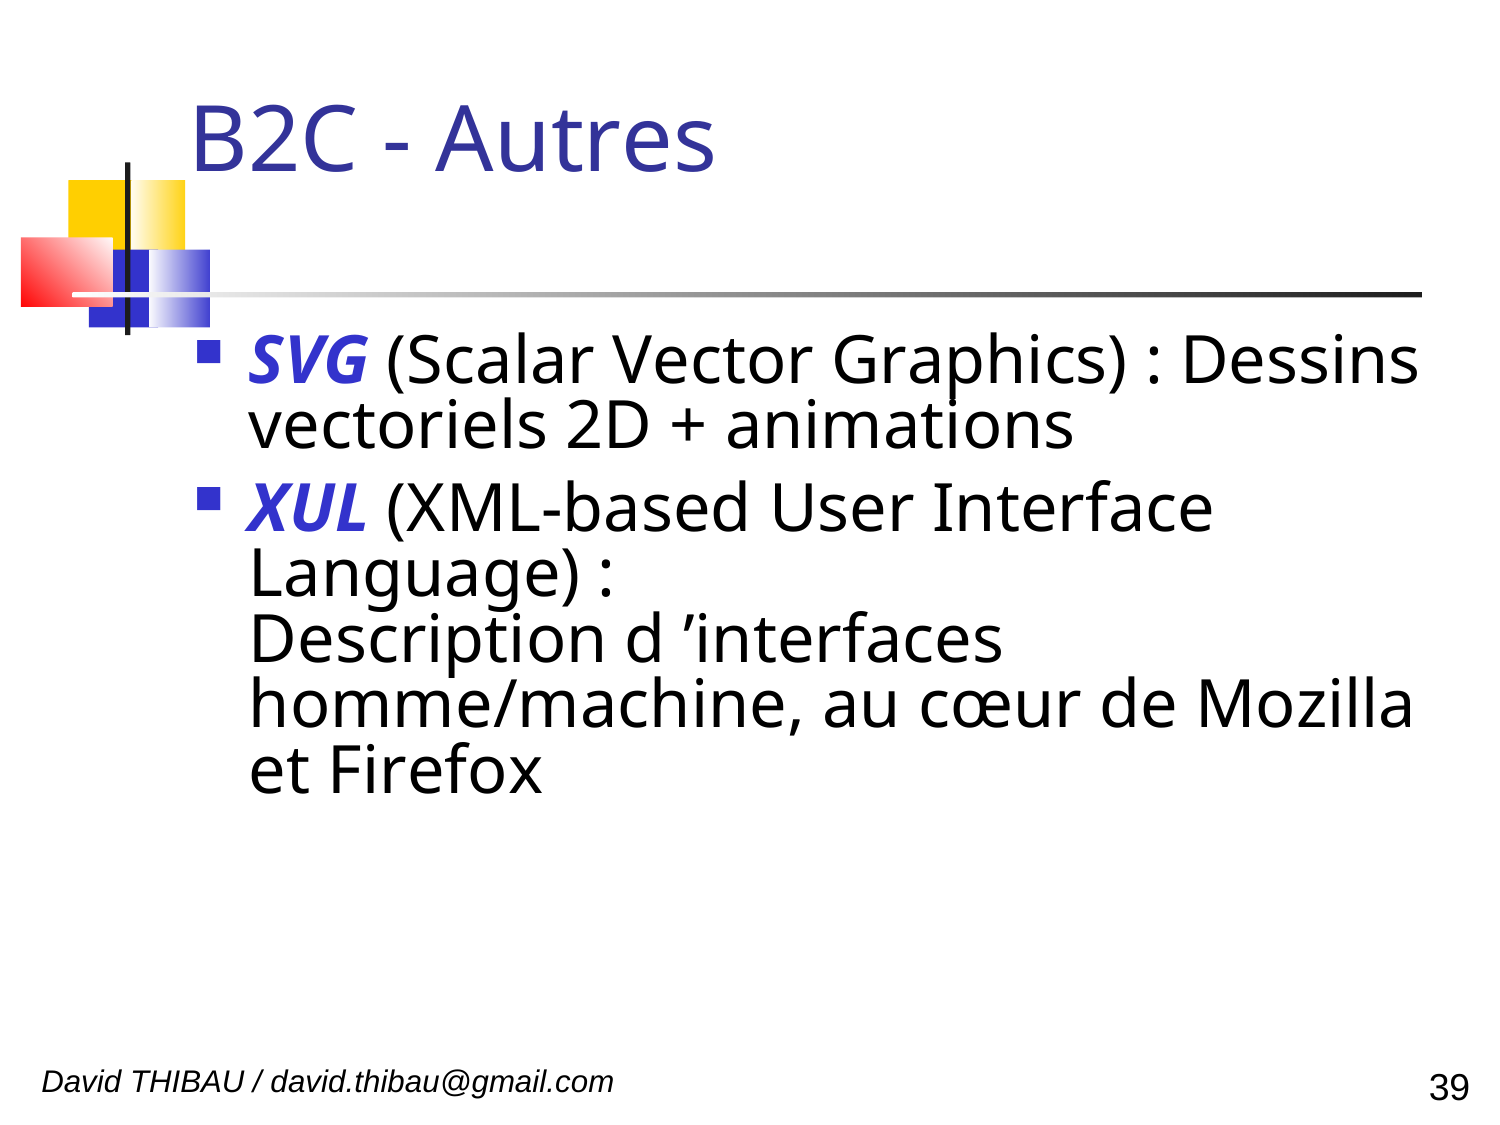

# B2C - Autres
SVG (Scalar Vector Graphics) : Dessins vectoriels 2D + animations
XUL (XML-based User Interface Language) :
Description d ’interfaces homme/machine, au cœur de Mozilla et Firefox